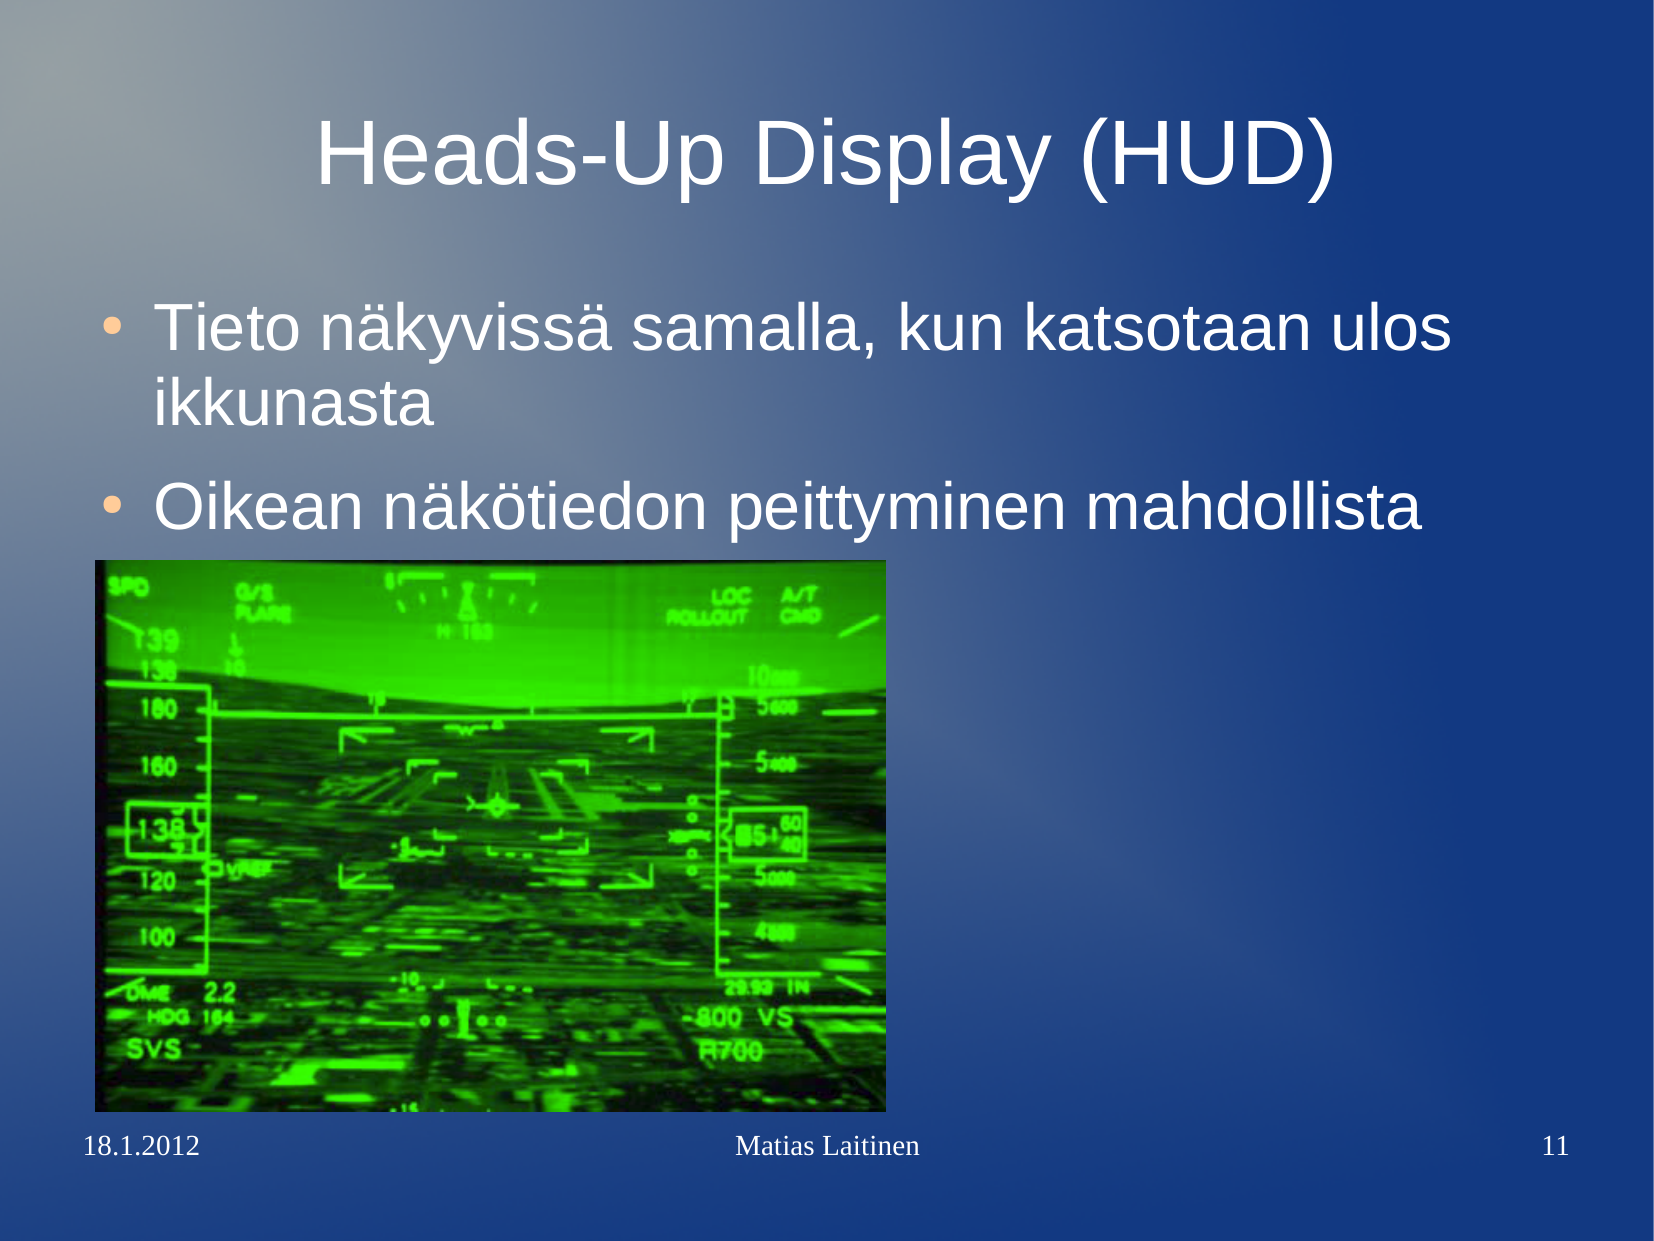

# Heads-Up Display (HUD)
Tieto näkyvissä samalla, kun katsotaan ulos ikkunasta
Oikean näkötiedon peittyminen mahdollista
18.1.2012
Matias Laitinen
11